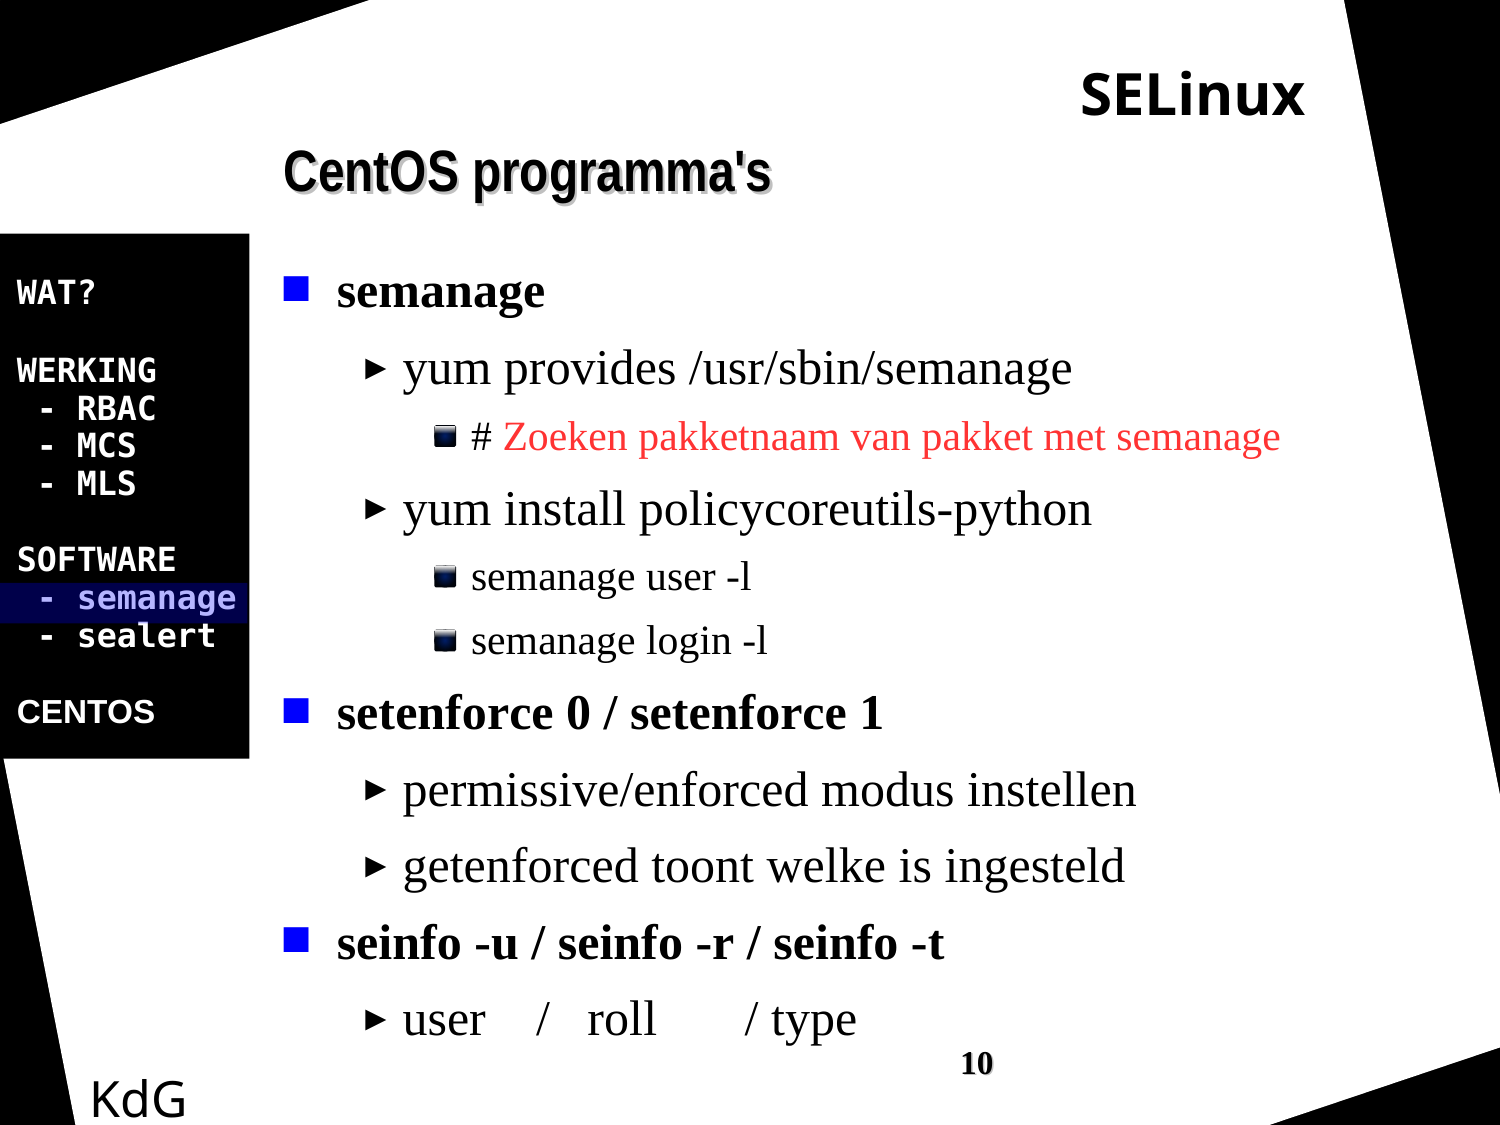

# CentOS programma's
semanage
yum provides /usr/sbin/semanage
# Zoeken pakketnaam van pakket met semanage
yum install policycoreutils-python
semanage user -l
semanage login -l
setenforce 0 / setenforce 1
permissive/enforced modus instellen
getenforced toont welke is ingesteld
seinfo -u / seinfo -r / seinfo -t
user / roll / type